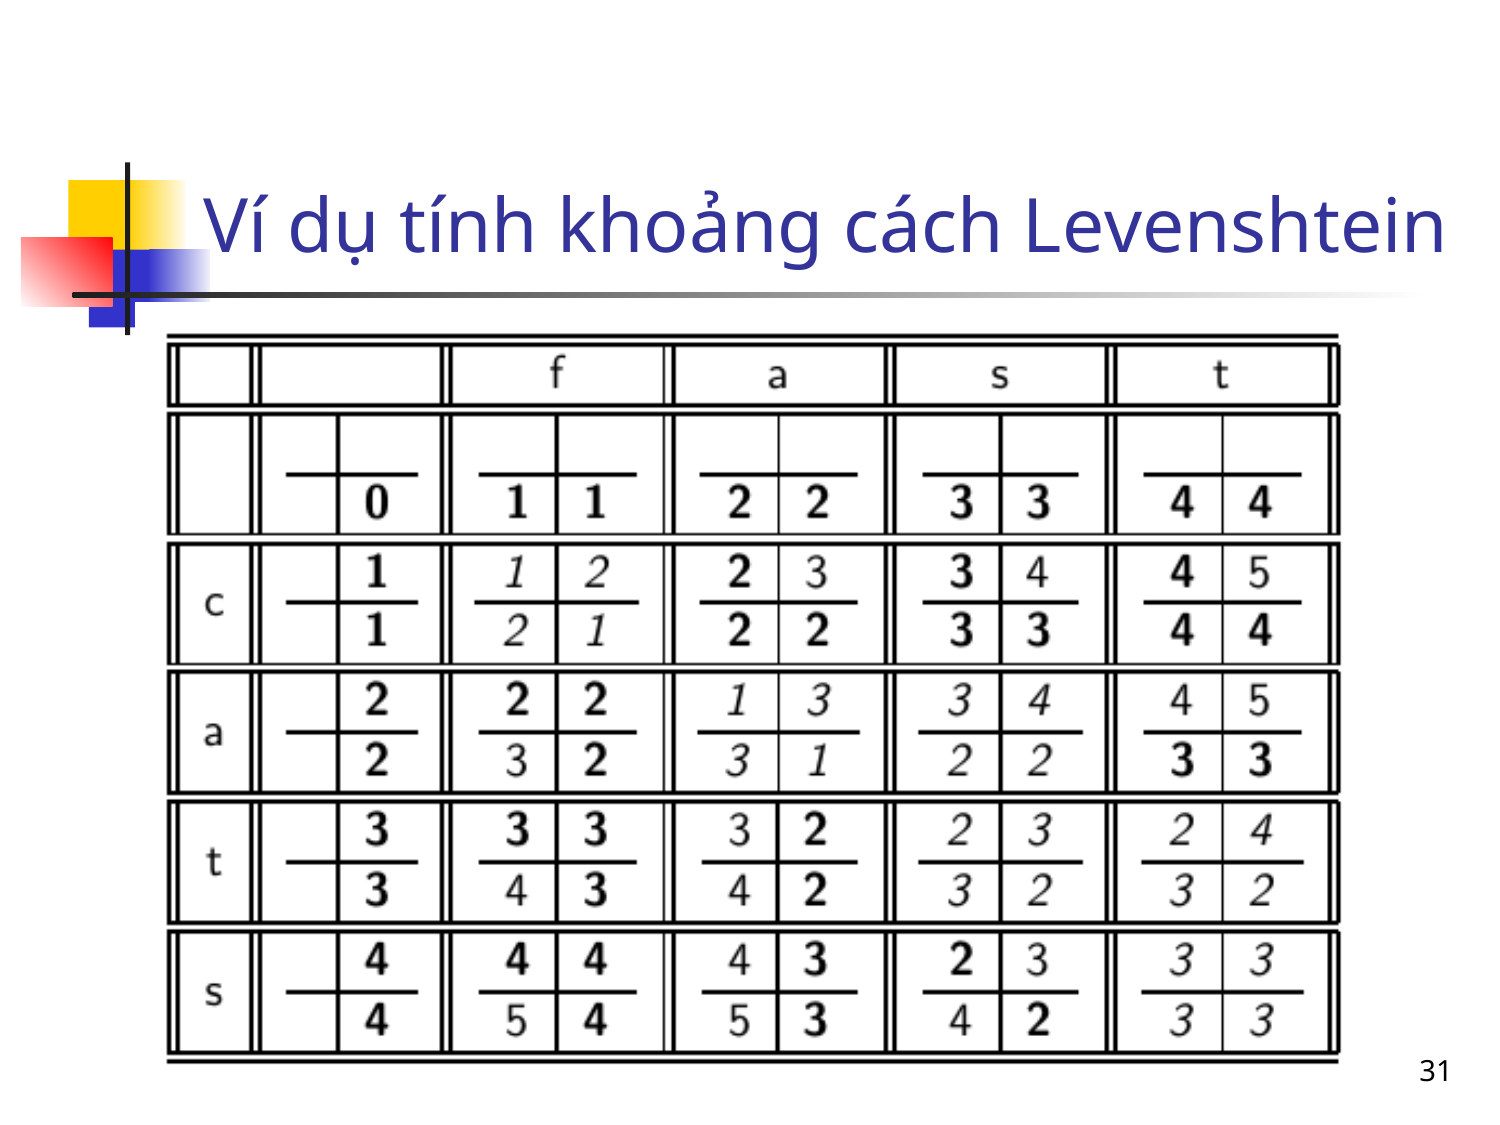

# Ví dụ tính khoảng cách Levenshtein